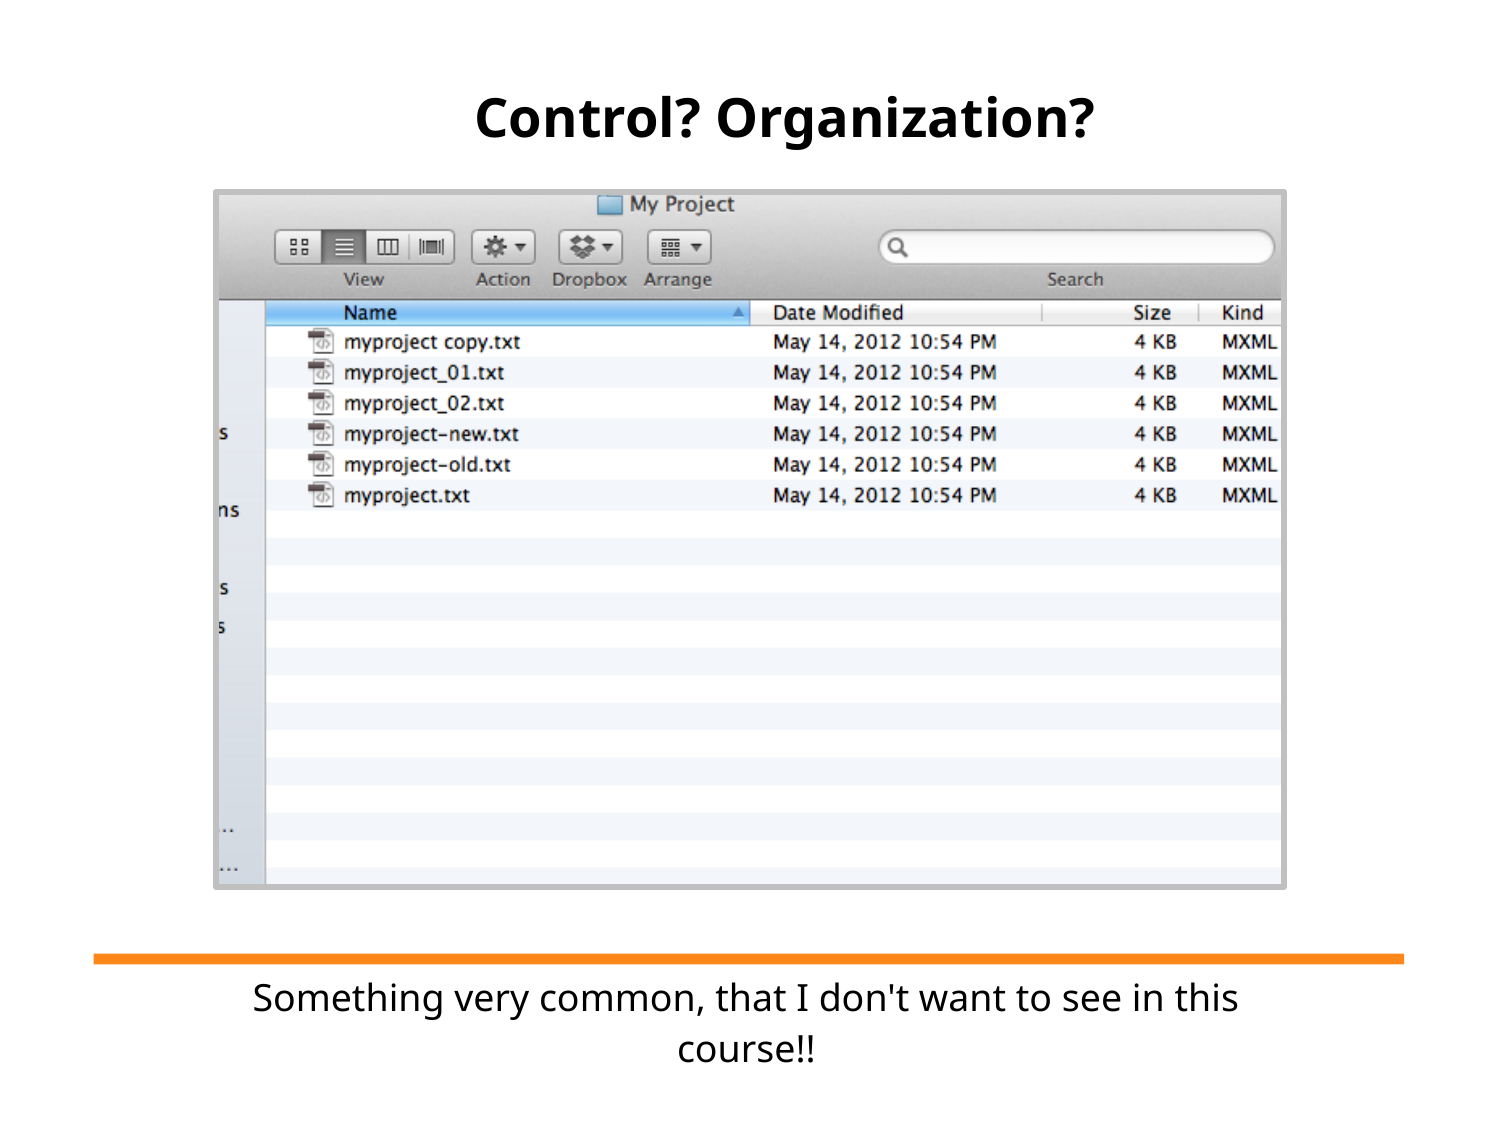

# Control? Organization?
Something very common, that I don't want to see in this course!!